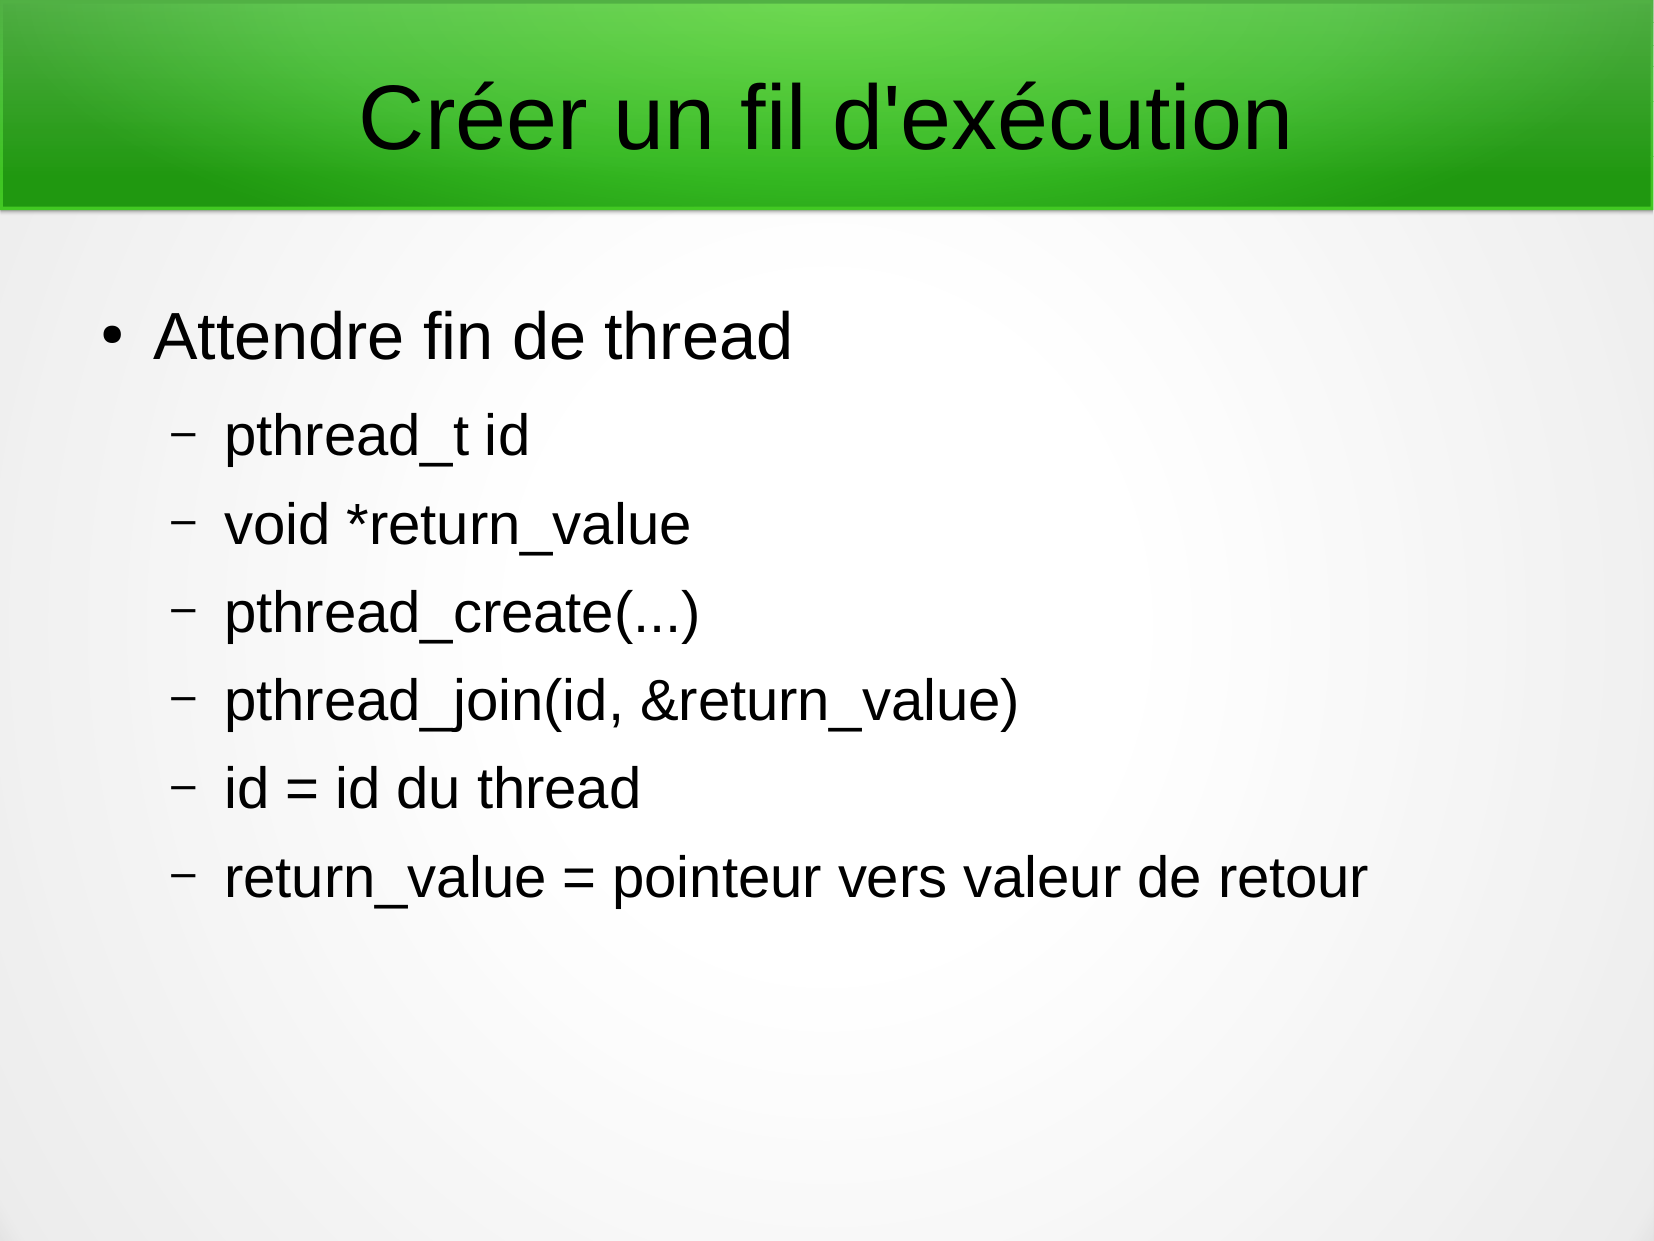

# Créer un fil d'exécution
Attendre fin de thread
pthread_t id
void *return_value
pthread_create(...)
pthread_join(id, &return_value)
id = id du thread
return_value = pointeur vers valeur de retour